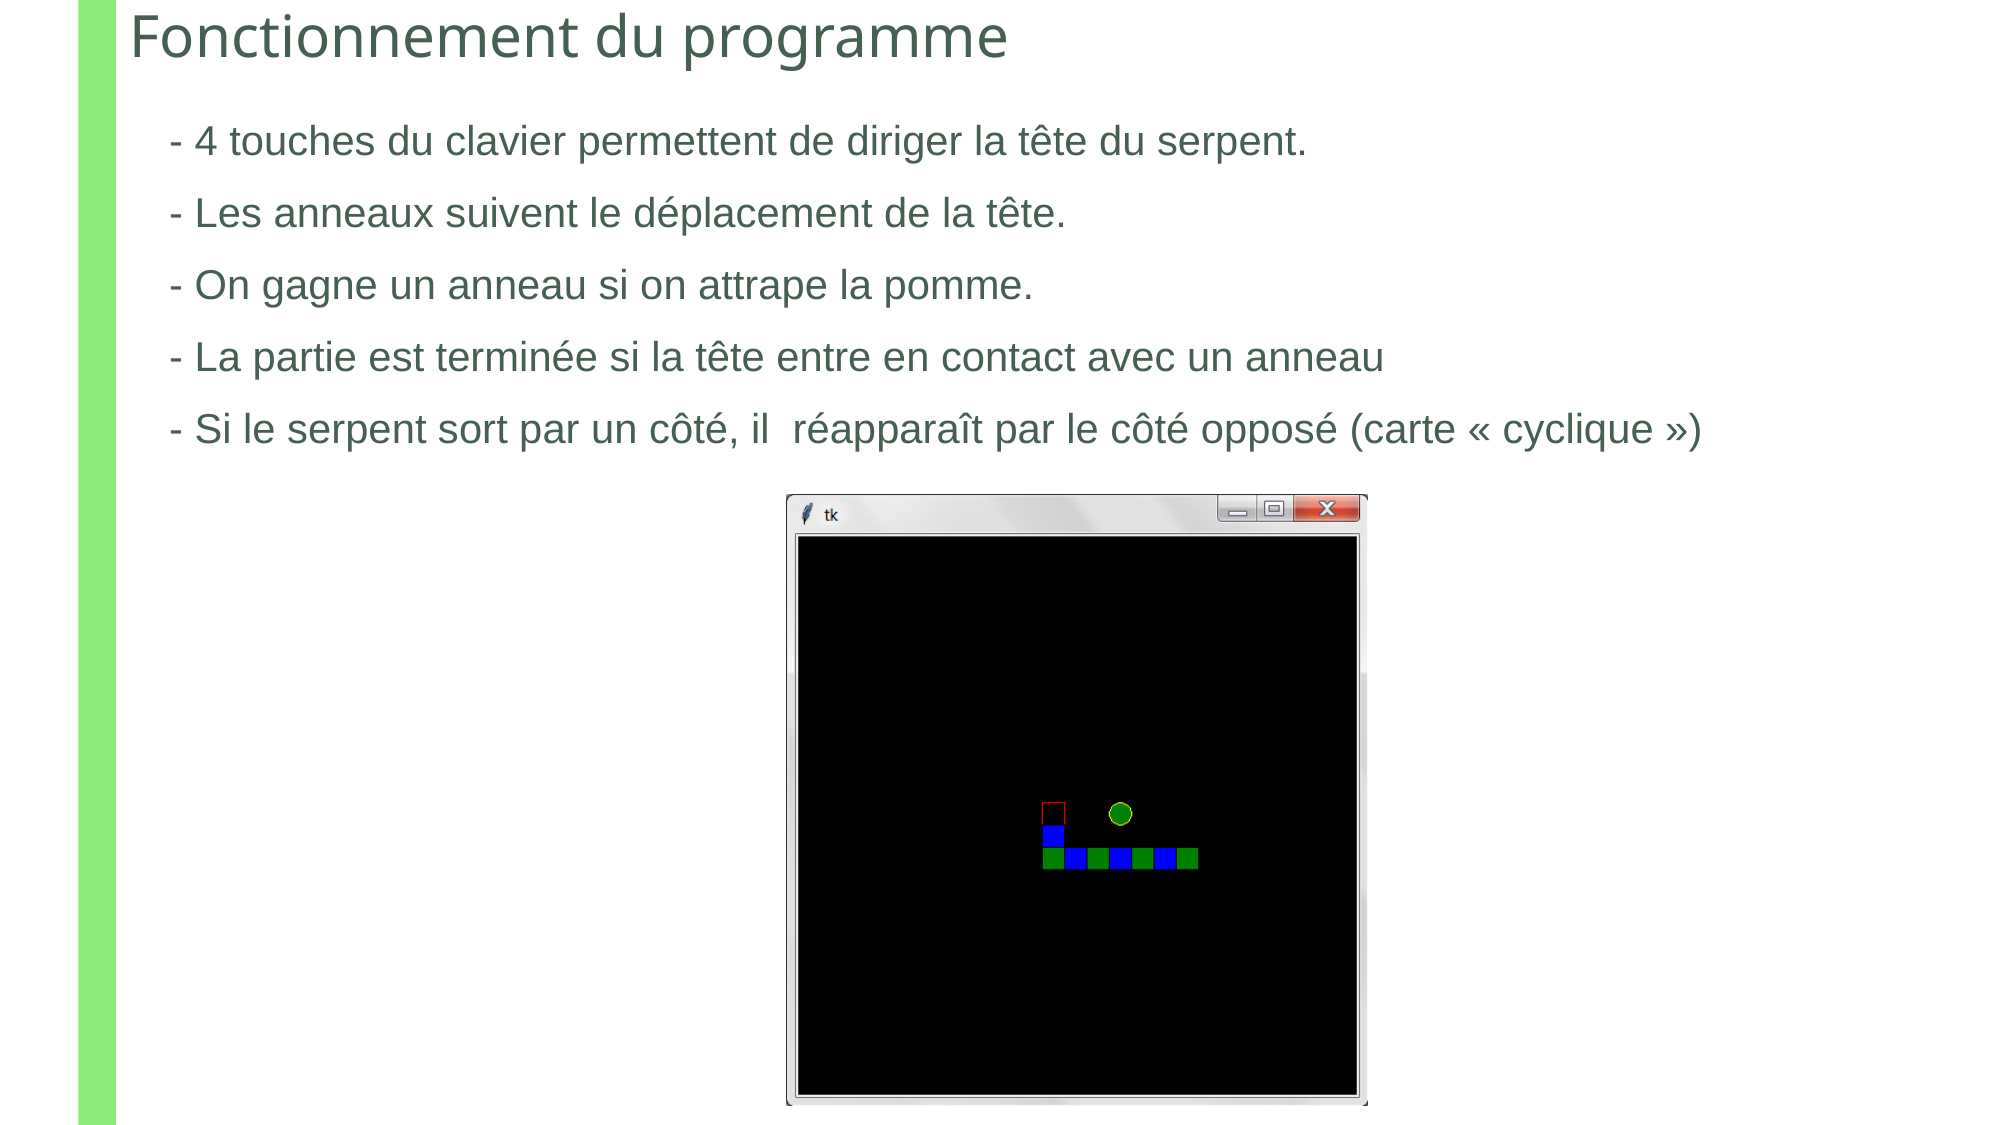

# Fonctionnement du programme
- 4 touches du clavier permettent de diriger la tête du serpent.
- Les anneaux suivent le déplacement de la tête.
- On gagne un anneau si on attrape la pomme.
- La partie est terminée si la tête entre en contact avec un anneau
- Si le serpent sort par un côté, il réapparaît par le côté opposé (carte « cyclique »)